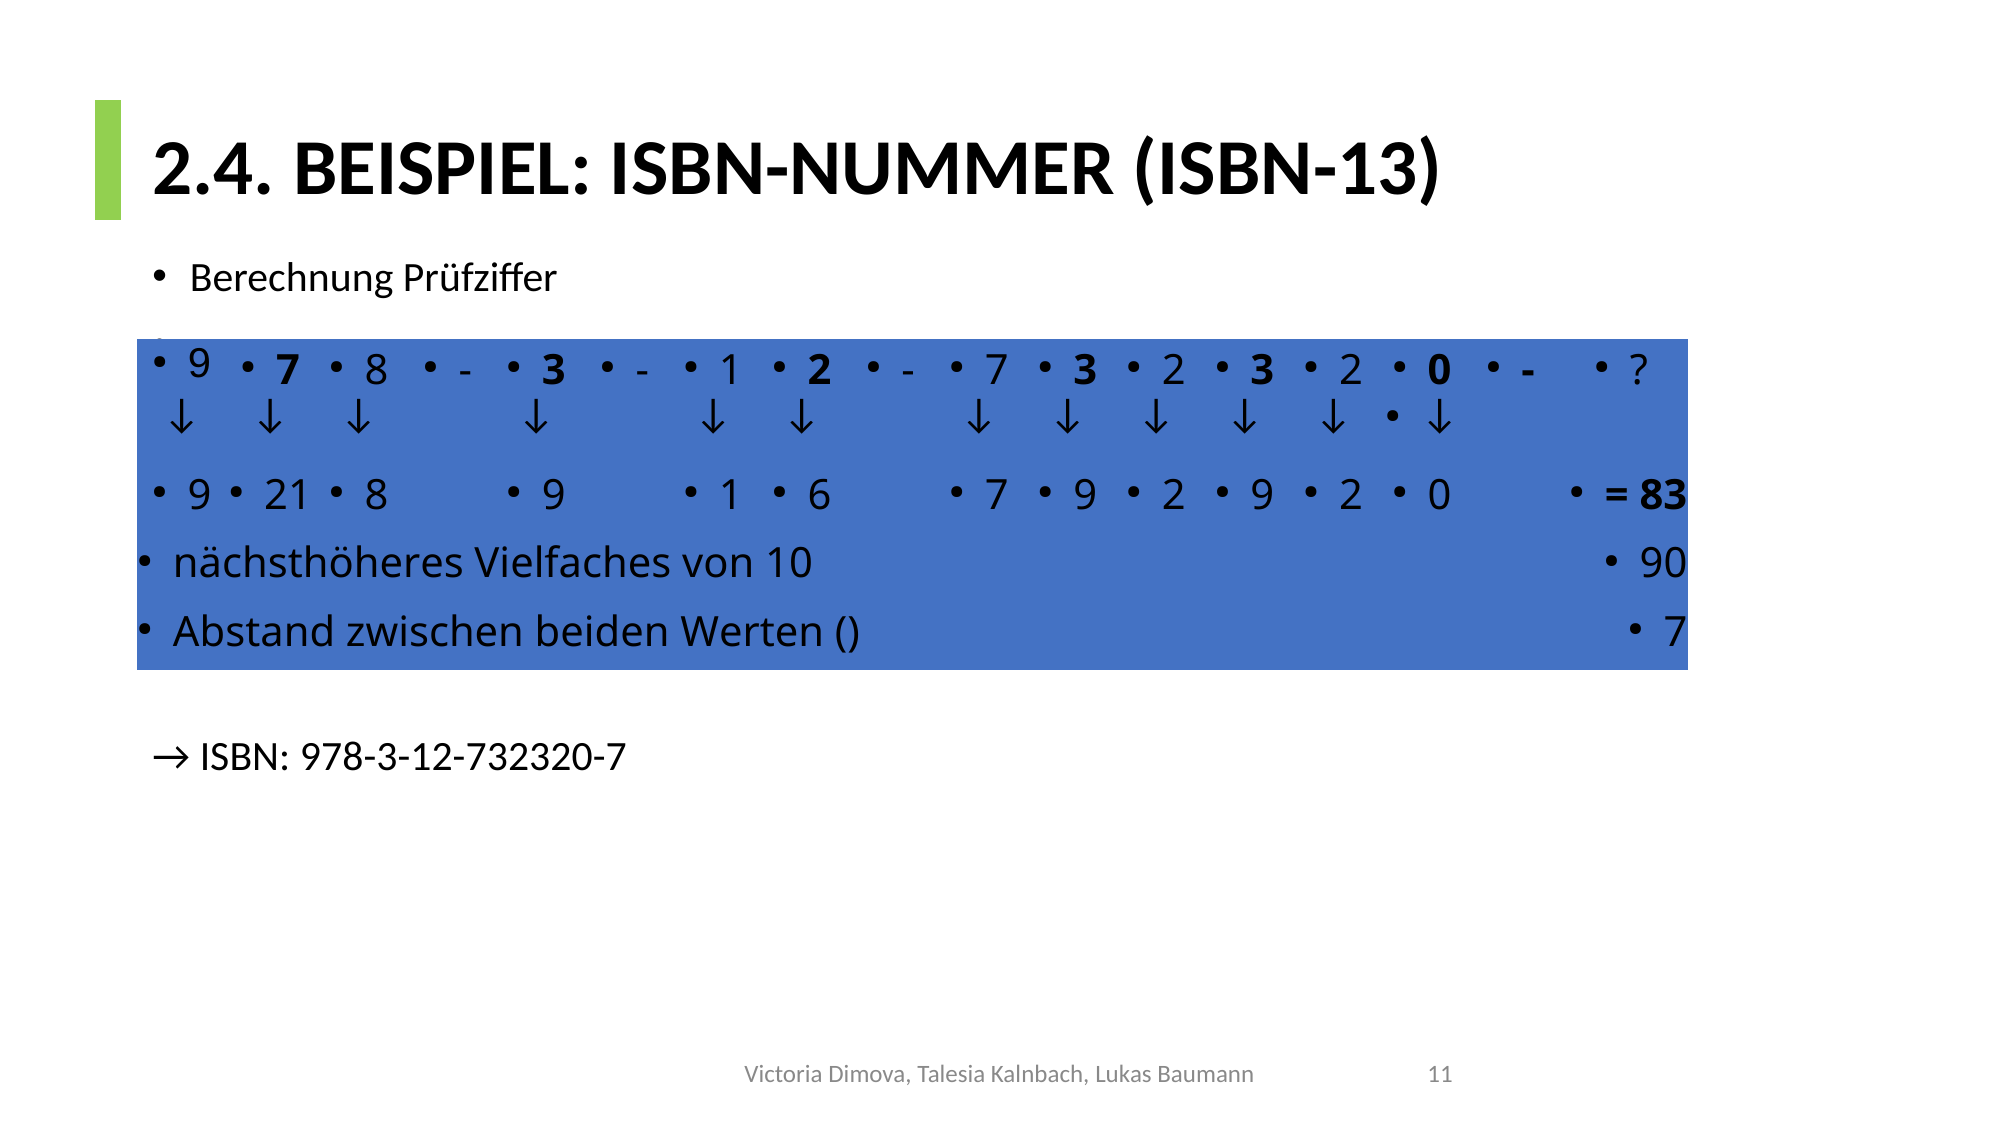

# 2.4. BEISPIEL: ISBN-NUMMER (ISBN-13)
Berechnung Prüfziffer
| 9 | 7 | 8 | - | 3 | - | 1 | 2 | - | 7 | 3 | 2 | 3 | 2 | 0 | - | ? |
| --- | --- | --- | --- | --- | --- | --- | --- | --- | --- | --- | --- | --- | --- | --- | --- | --- |
| ↓ | ↓ | ↓ | | ↓ | | ↓ | ↓ | | ↓ | ↓ | ↓ | ↓ | ↓ | ↓ | | |
| 9 | 21 | 8 | | 9 | | 1 | 6 | | 7 | 9 | 2 | 9 | 2 | 0 | | = 83 |
| nächsthöheres Vielfaches von 10 | | | | | | | | | | | | | | | | 90 |
| Abstand zwischen beiden Werten () | | | | | | | | | | | | | | | | 7 |
→ ISBN: 978-3-12-732320-7
Victoria Dimova, Talesia Kalnbach, Lukas Baumann
11